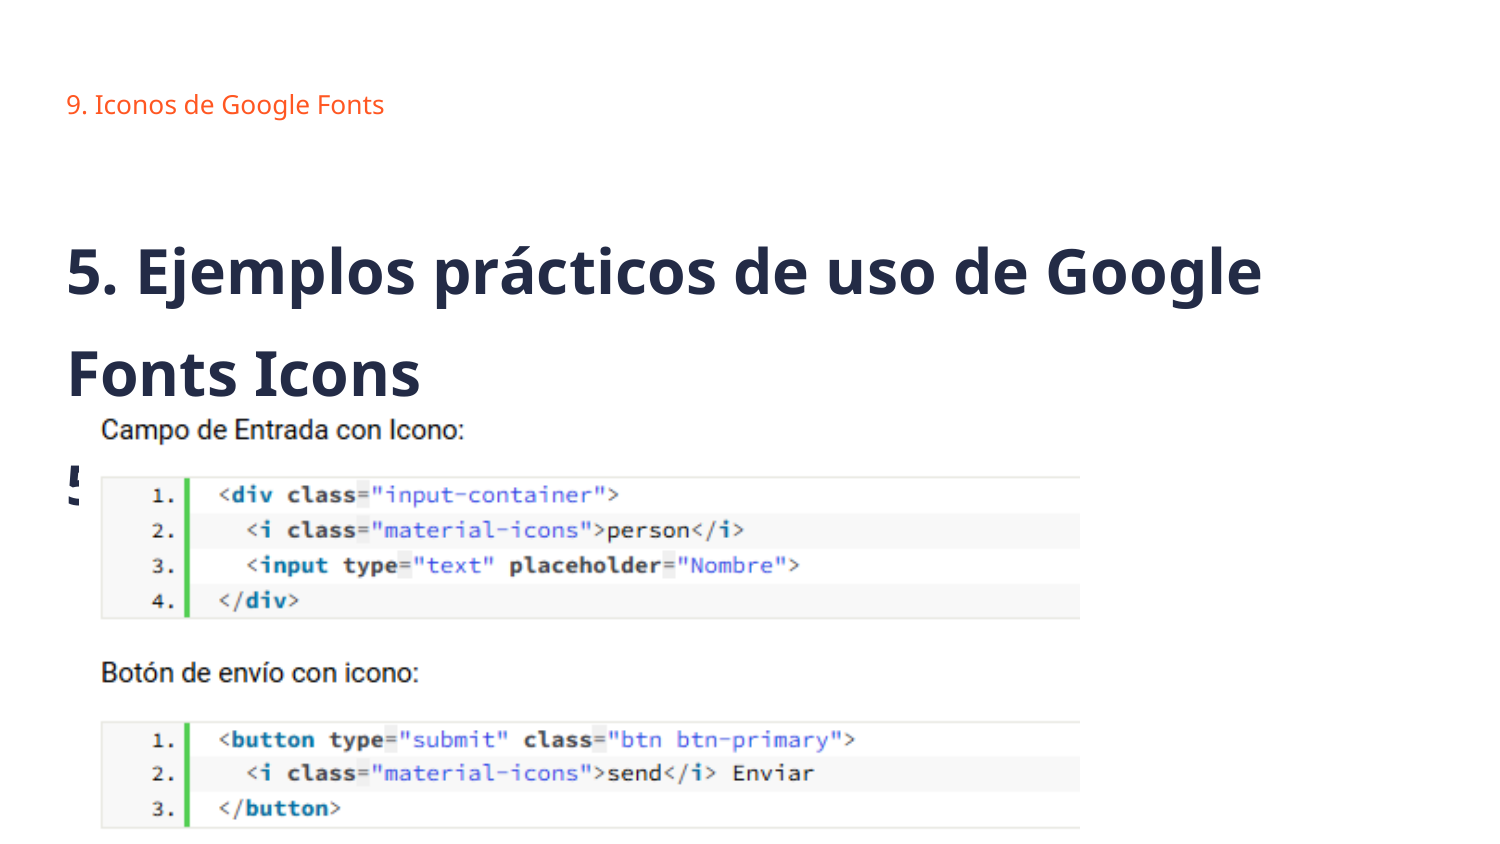

# 9. Iconos de Google Fonts
5. Ejemplos prácticos de uso de Google Fonts Icons
5.5. Formularios y controles